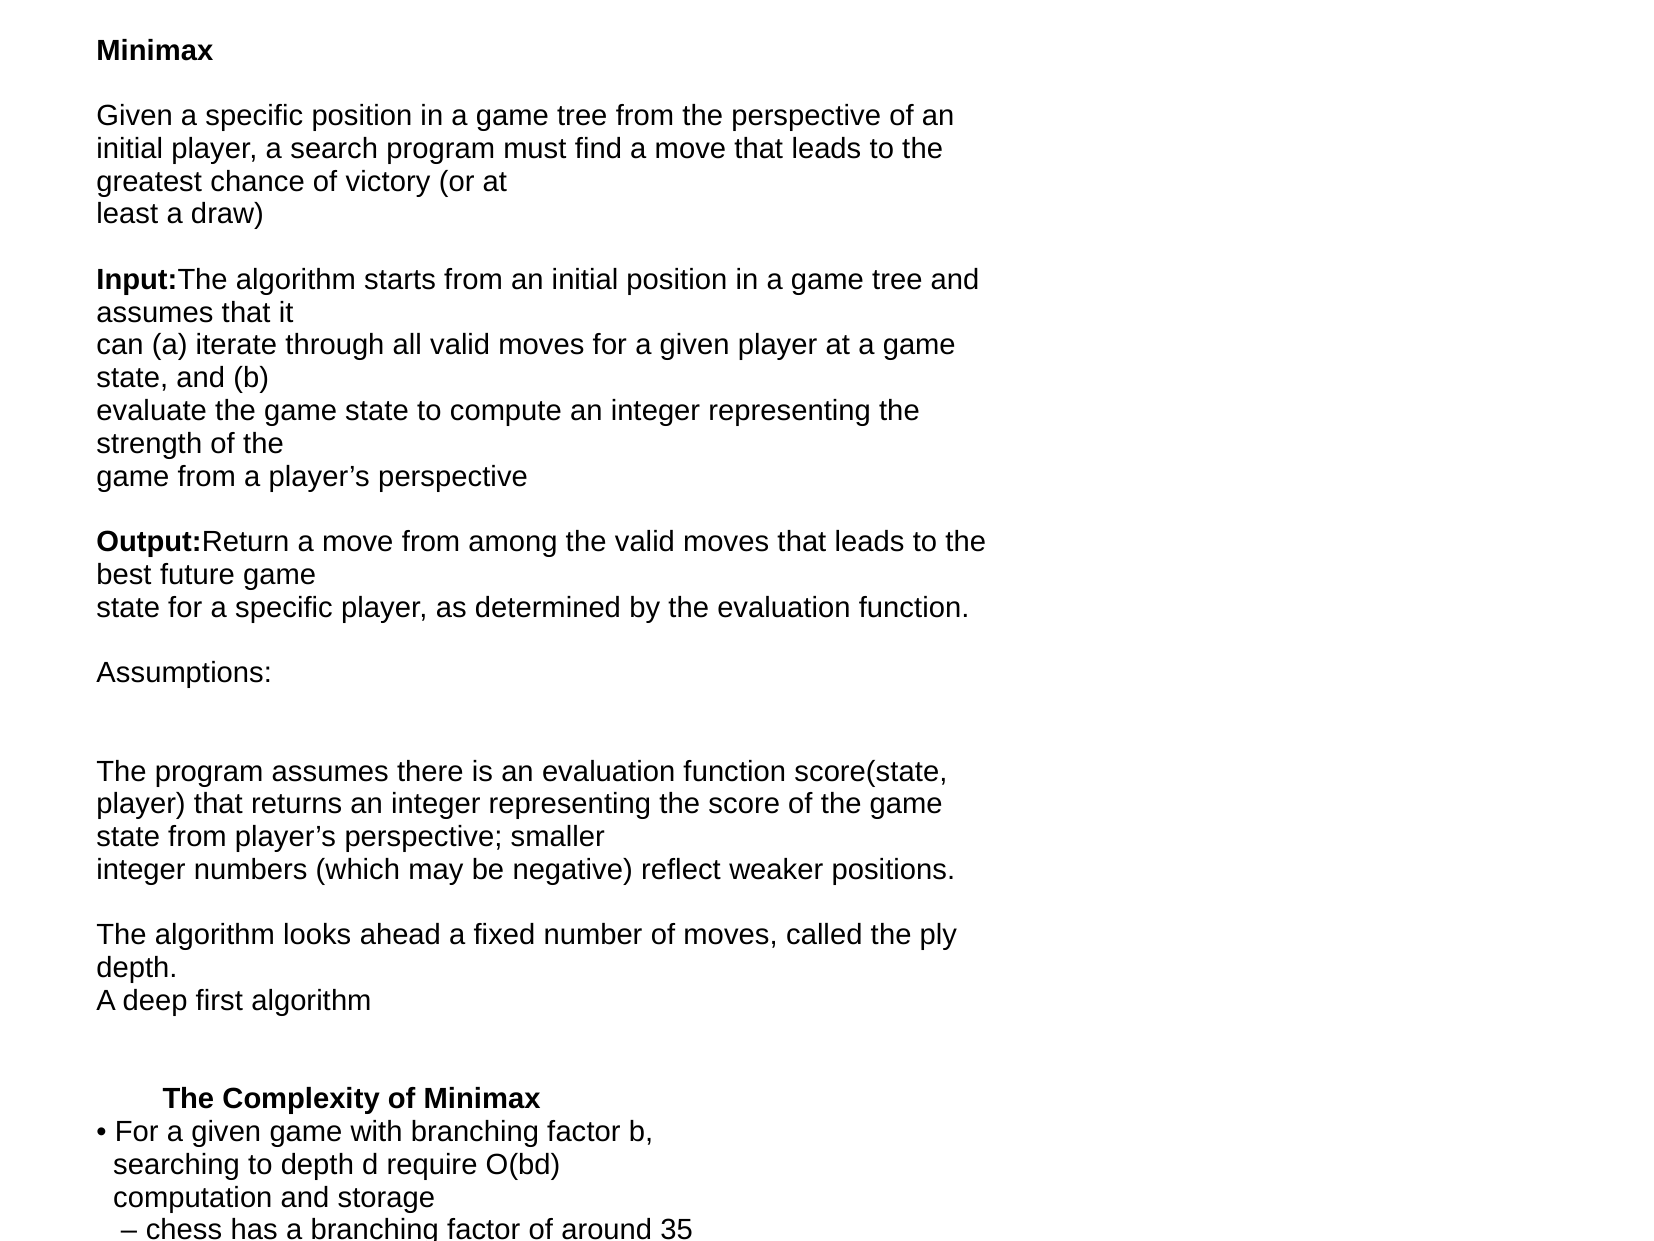

Minimax
Given a specific position in a game tree from the perspective of an initial player, a search program must find a move that leads to the greatest chance of victory (or at
least a draw)
Input:The algorithm starts from an initial position in a game tree and assumes that it
can (a) iterate through all valid moves for a given player at a game state, and (b)
evaluate the game state to compute an integer representing the strength of the
game from a player’s perspective
Output:Return a move from among the valid moves that leads to the best future game
state for a specific player, as determined by the evaluation function.
Assumptions:
The program assumes there is an evaluation function score(state, player) that returns an integer representing the score of the game state from player’s perspective; smaller
integer numbers (which may be negative) reflect weaker positions.
The algorithm looks ahead a fixed number of moves, called the ply depth.
A deep first algorithm
 The Complexity of Minimax
• For a given game with branching factor b,
 searching to depth d require O(bd)
 computation and storage
 – chess has a branching factor of around 35
 • A 1-move search tree for chess has 1225 leaves
 • Say a typical chess game has 100 moves then the
 number of leaves in the tree is 35100 = 10154
 • Assuming a modern computer can process 1000000
 board positions a second it will take 10140 years to 	search
 the entire tree.
 – go has a branching factor of 360 or more
 Partial Search Tree
• In a real game, we can only look ahead a few ply!
• The depth of search is determined by the time
 allowed per move.
• Suppose we can process 1000000 positions a
 we can search 5 ply. second and we’re allowed one minute per move, then